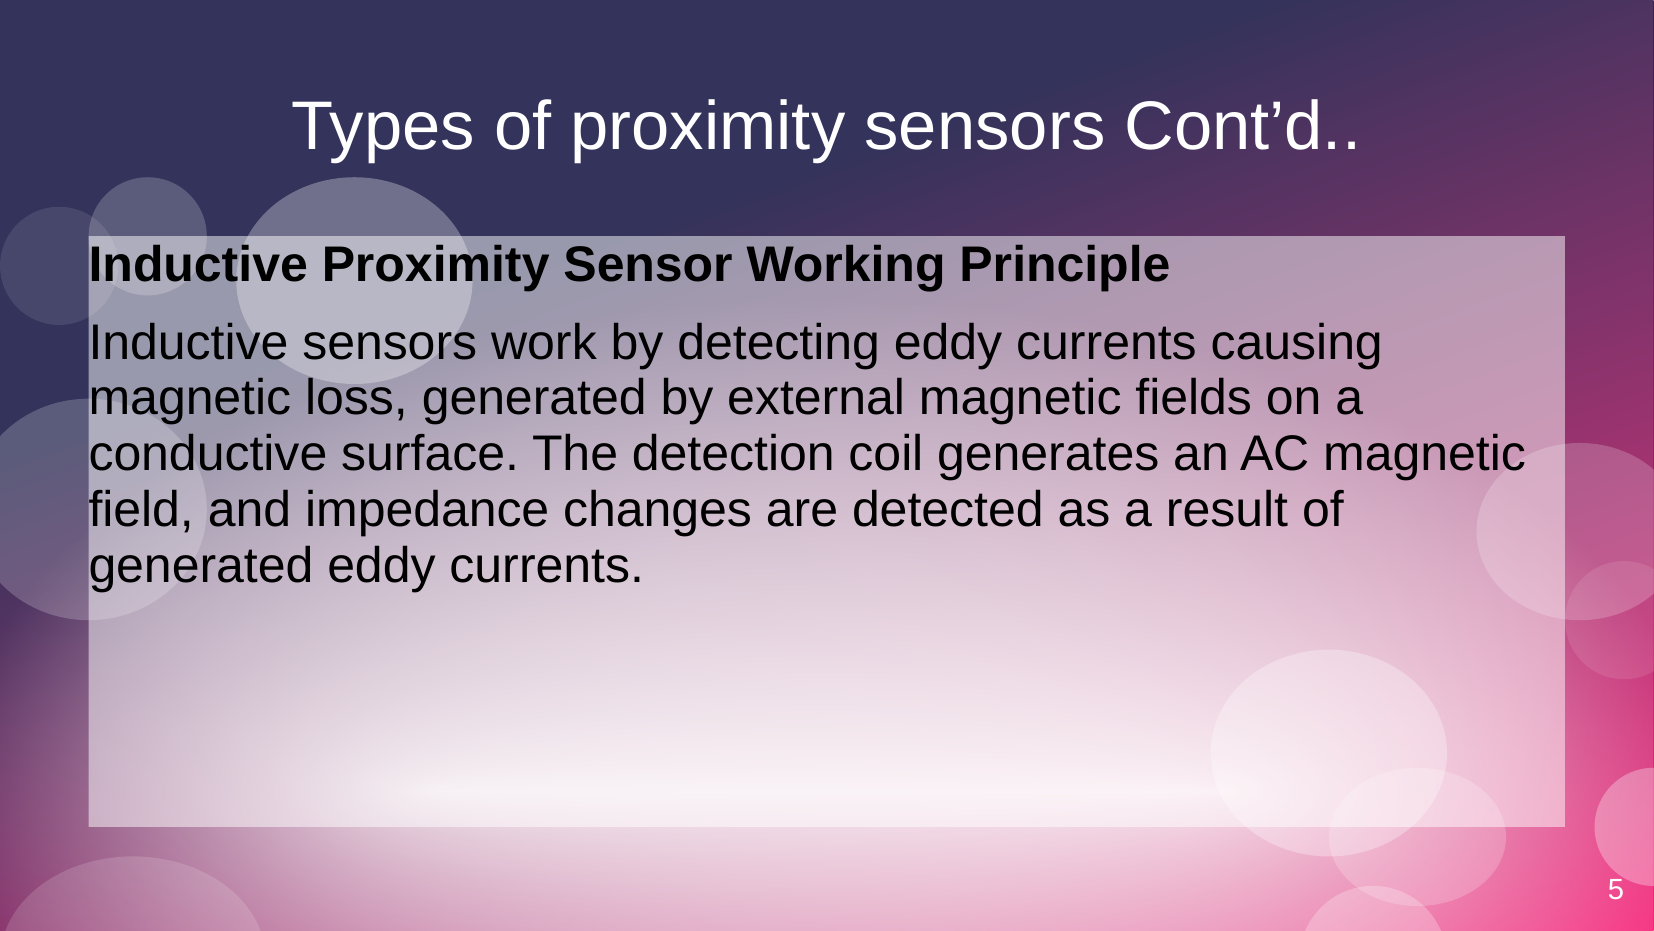

# Types of proximity sensors Cont’d..
Inductive Proximity Sensor Working Principle
Inductive sensors work by detecting eddy currents causing magnetic loss, generated by external magnetic fields on a conductive surface. The detection coil generates an AC magnetic field, and impedance changes are detected as a result of generated eddy currents.